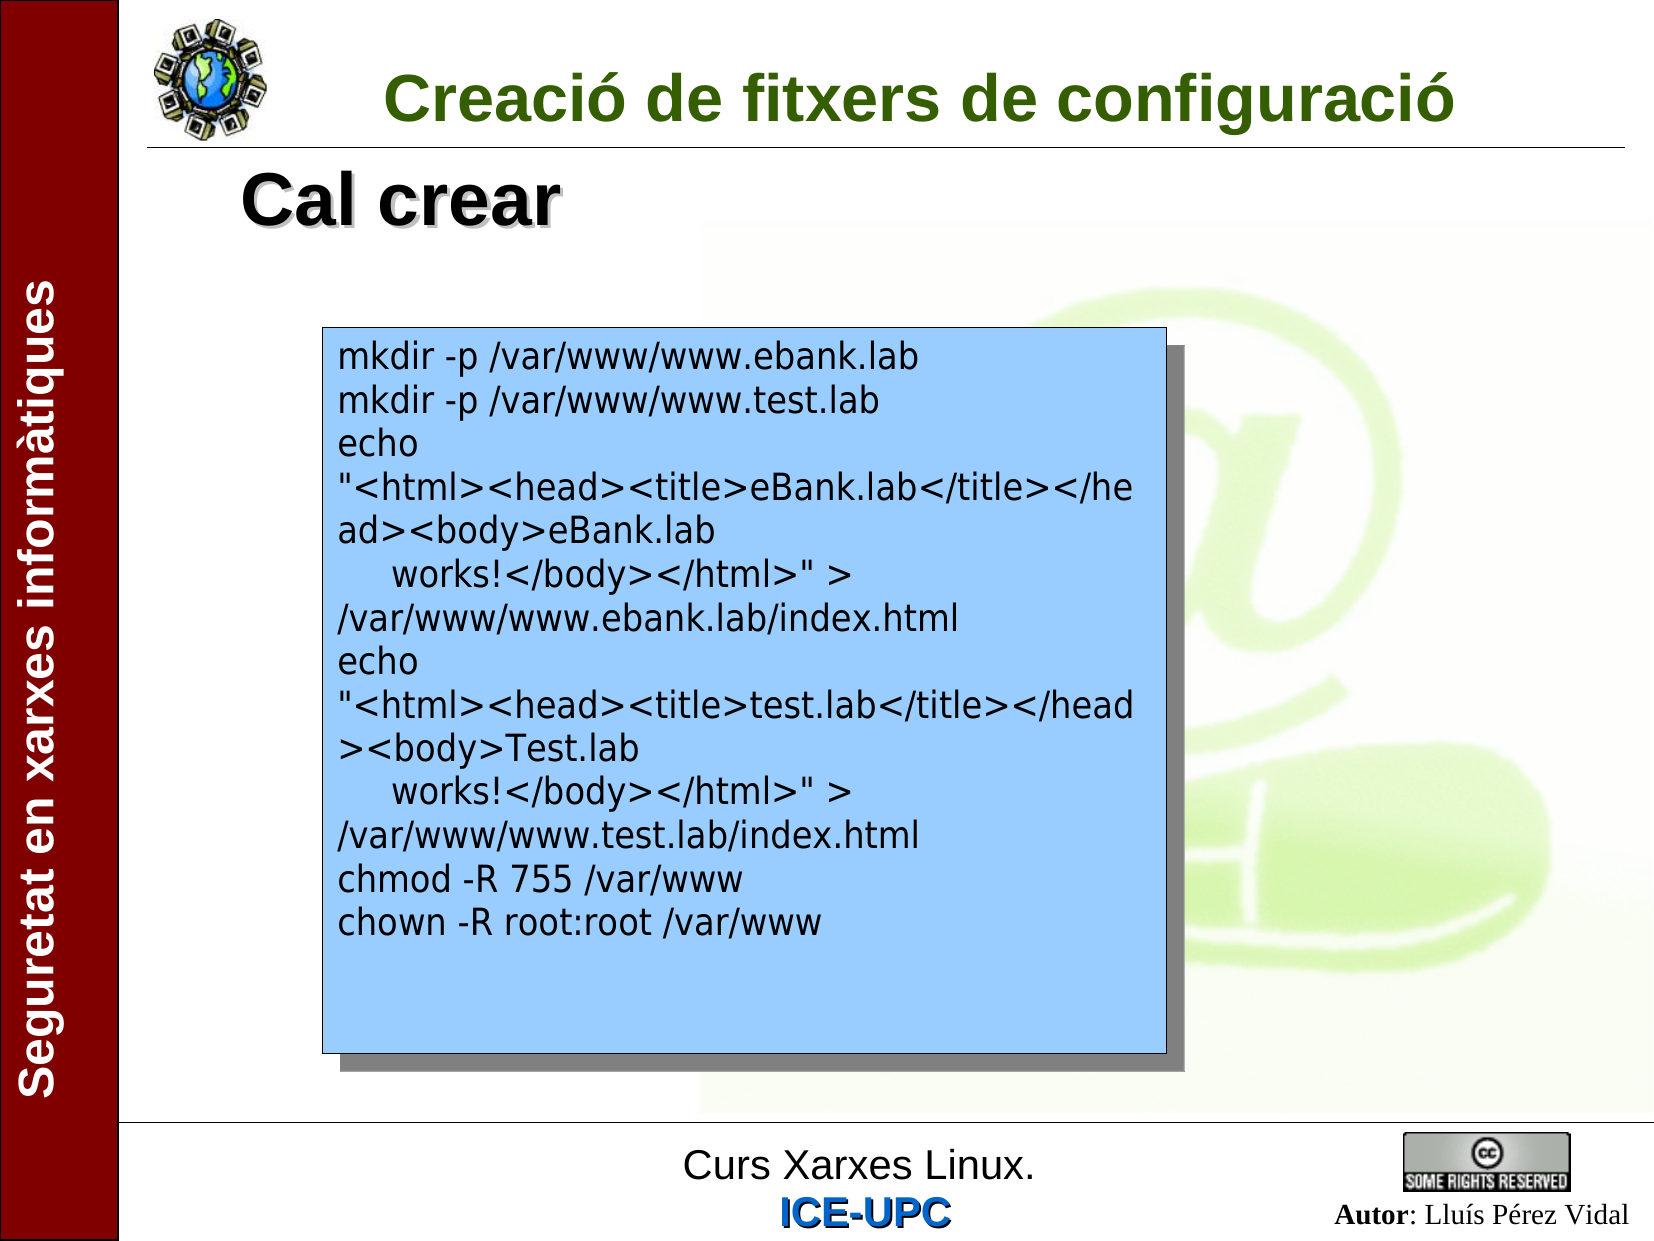

# Creació de fitxers de configuració
Cal crear
mkdir -p /var/www/www.ebank.lab
mkdir -p /var/www/www.test.lab
echo "<html><head><title>eBank.lab</title></head><body>eBank.lab
 works!</body></html>" > /var/www/www.ebank.lab/index.html
echo "<html><head><title>test.lab</title></head><body>Test.lab
 works!</body></html>" > /var/www/www.test.lab/index.html
chmod -R 755 /var/www
chown -R root:root /var/www